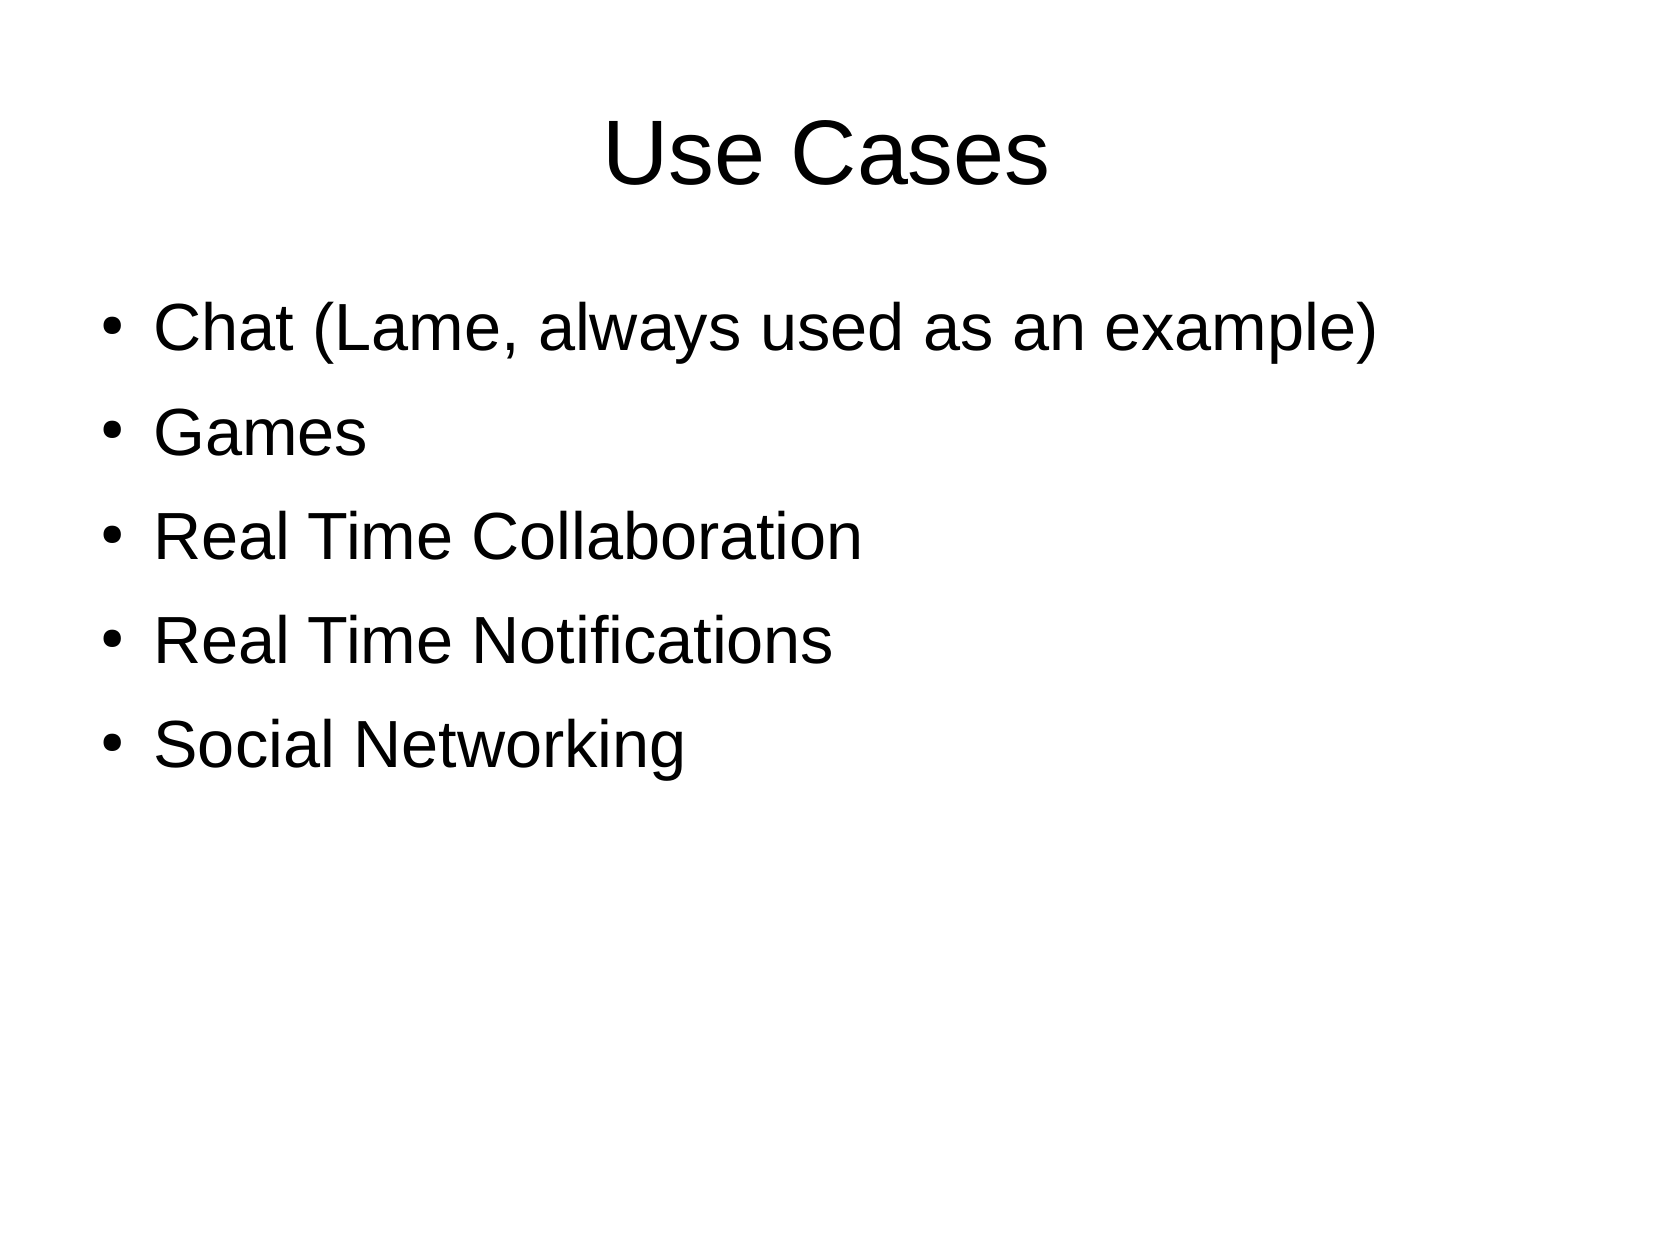

# Use Cases
Chat (Lame, always used as an example)
Games
Real Time Collaboration
Real Time Notifications
Social Networking